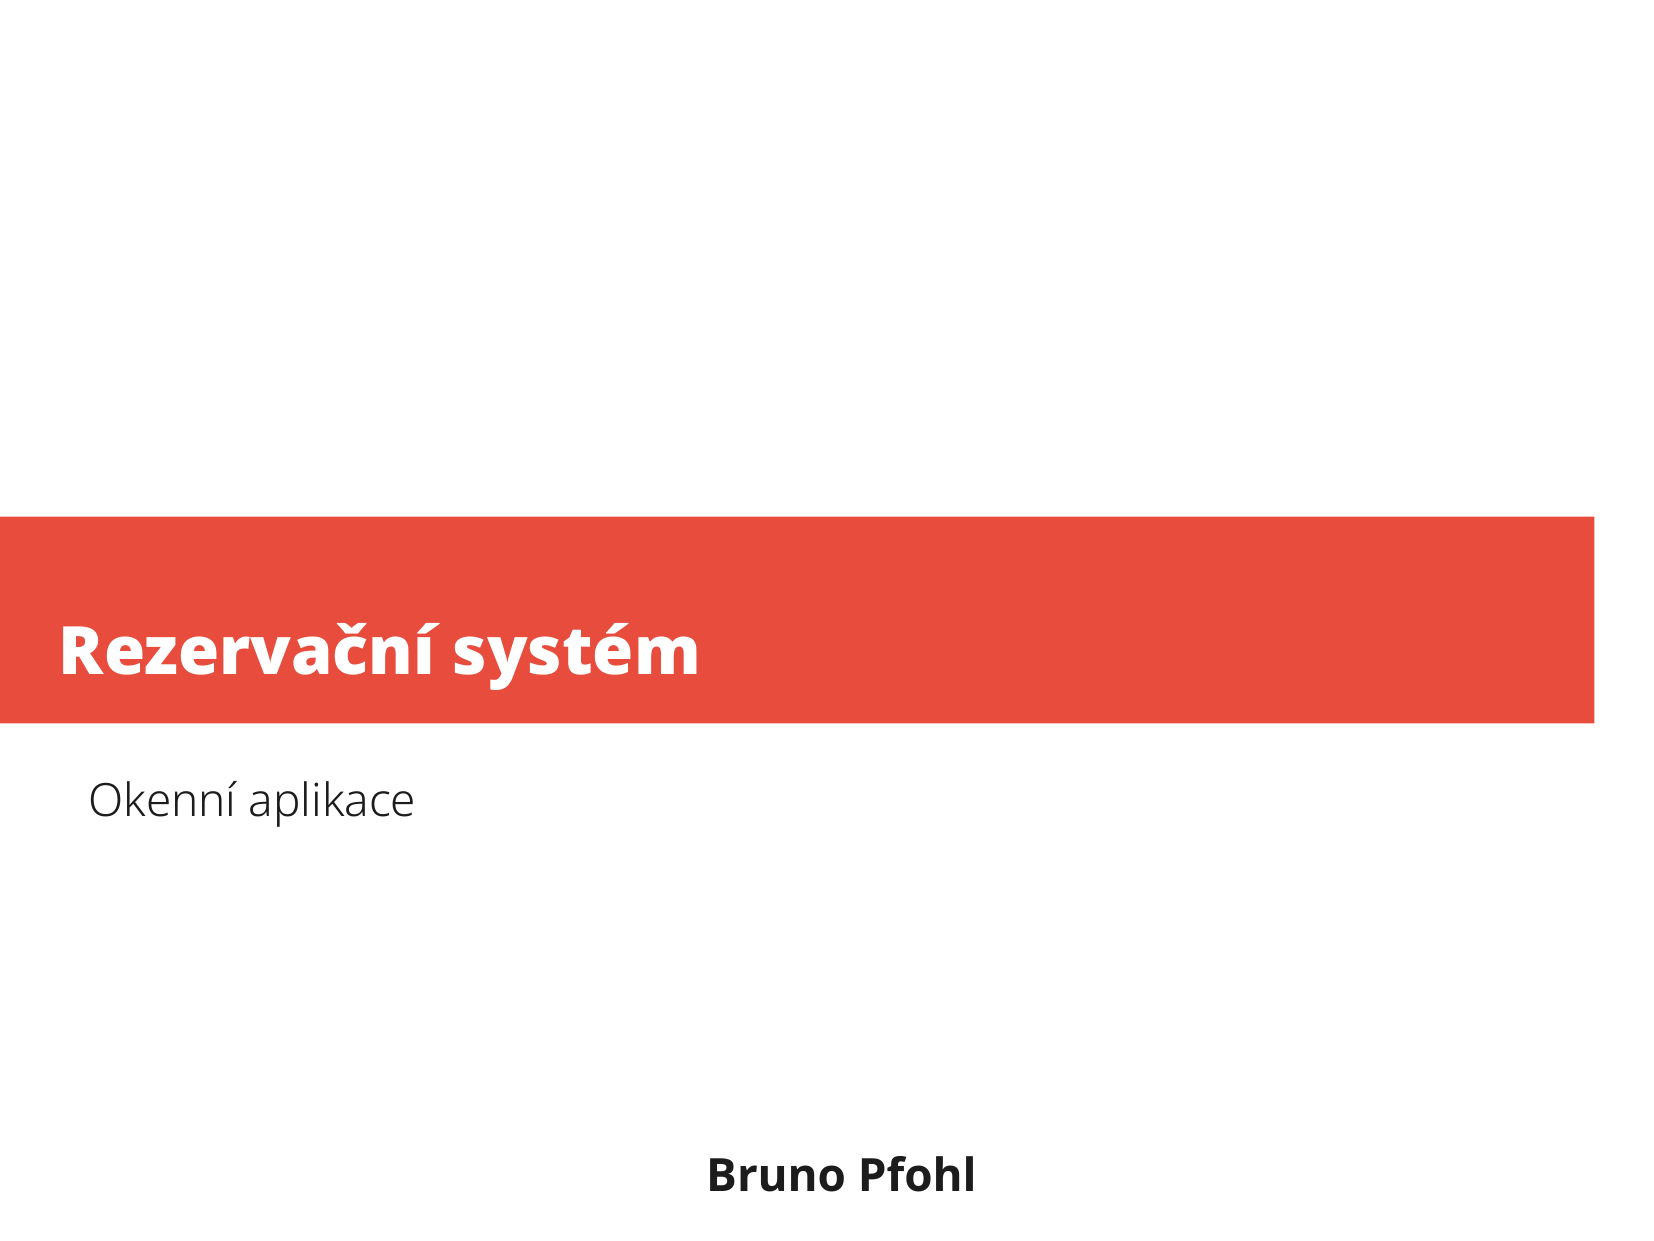

# Rezervační systém
Okenní aplikace
Bruno Pfohl